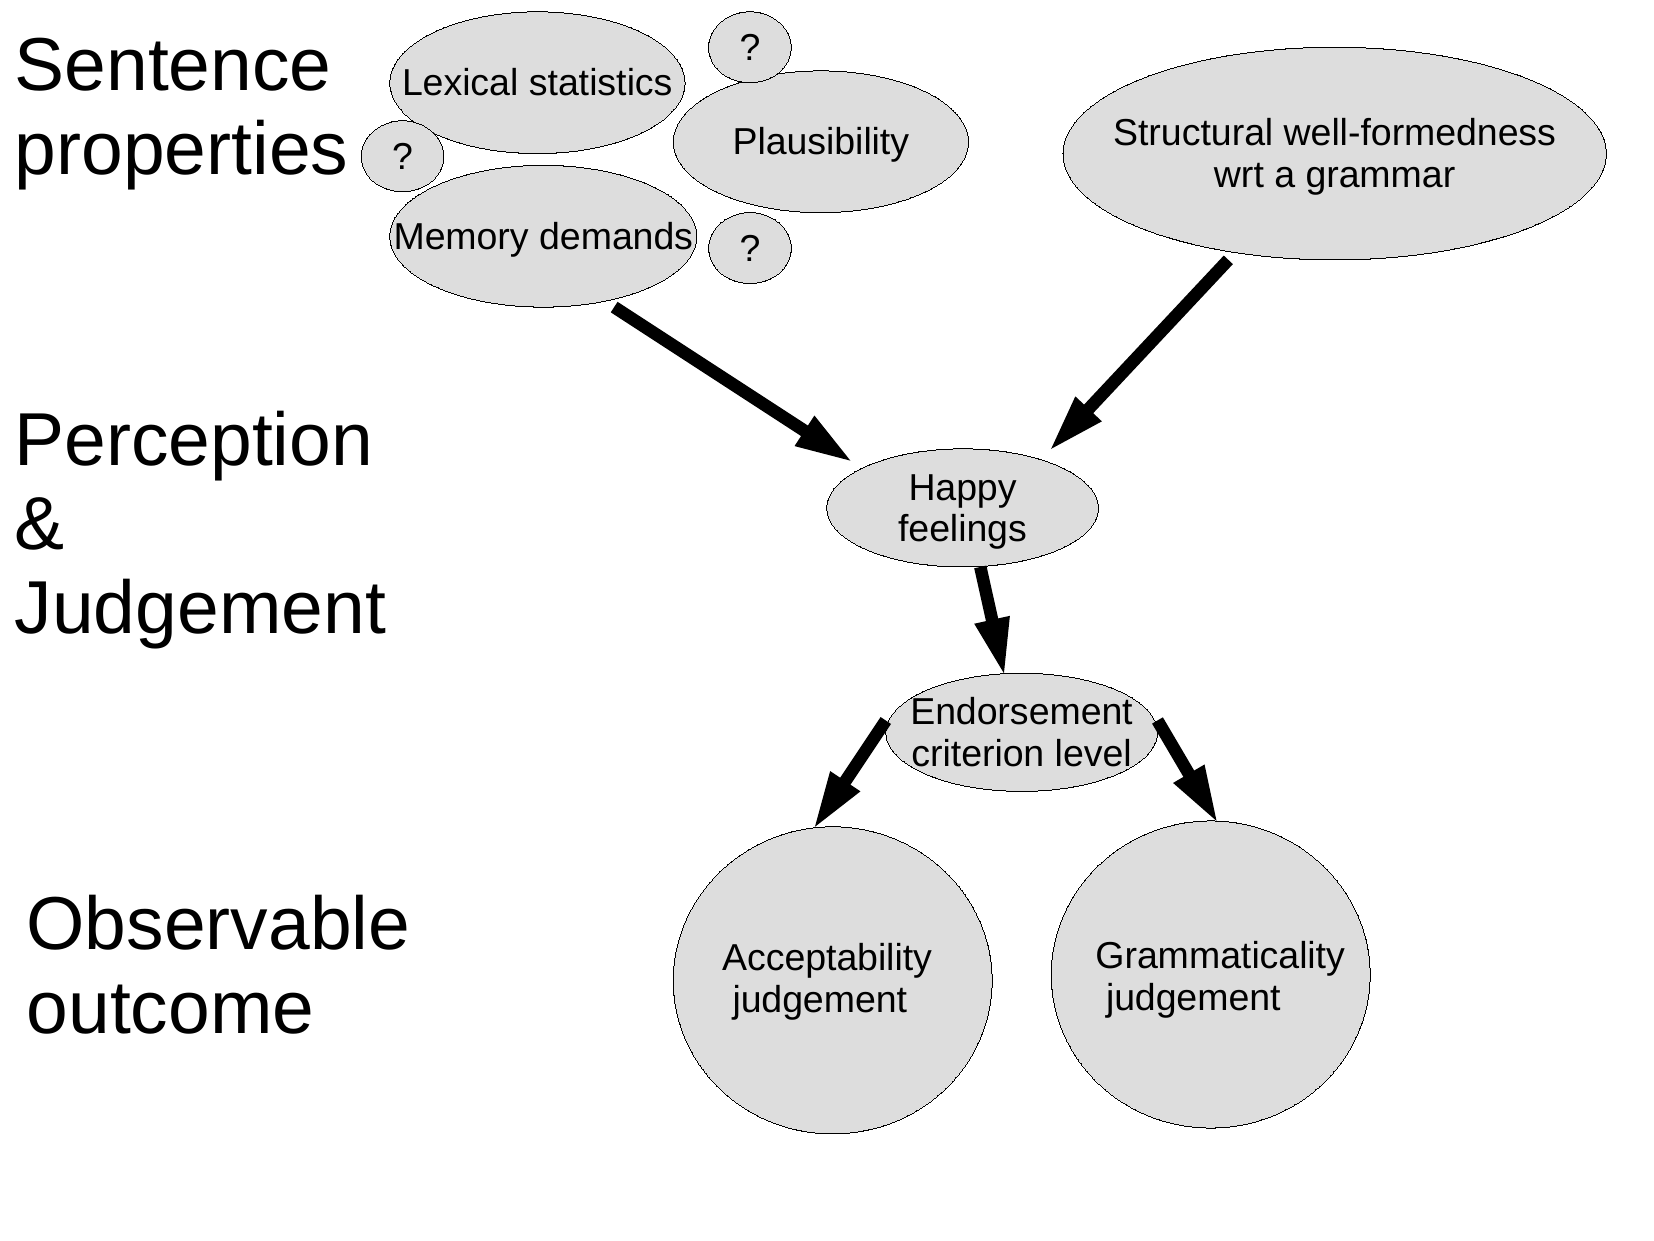

Lexical statistics
?
Sentence properties
Structural well-formedness
wrt a grammar
Plausibility
?
Memory demands
?
Perception
&
Judgement
Happy
feelings
Endorsement
criterion level
Observable
outcome
Grammaticality
 judgement
Acceptability
 judgement